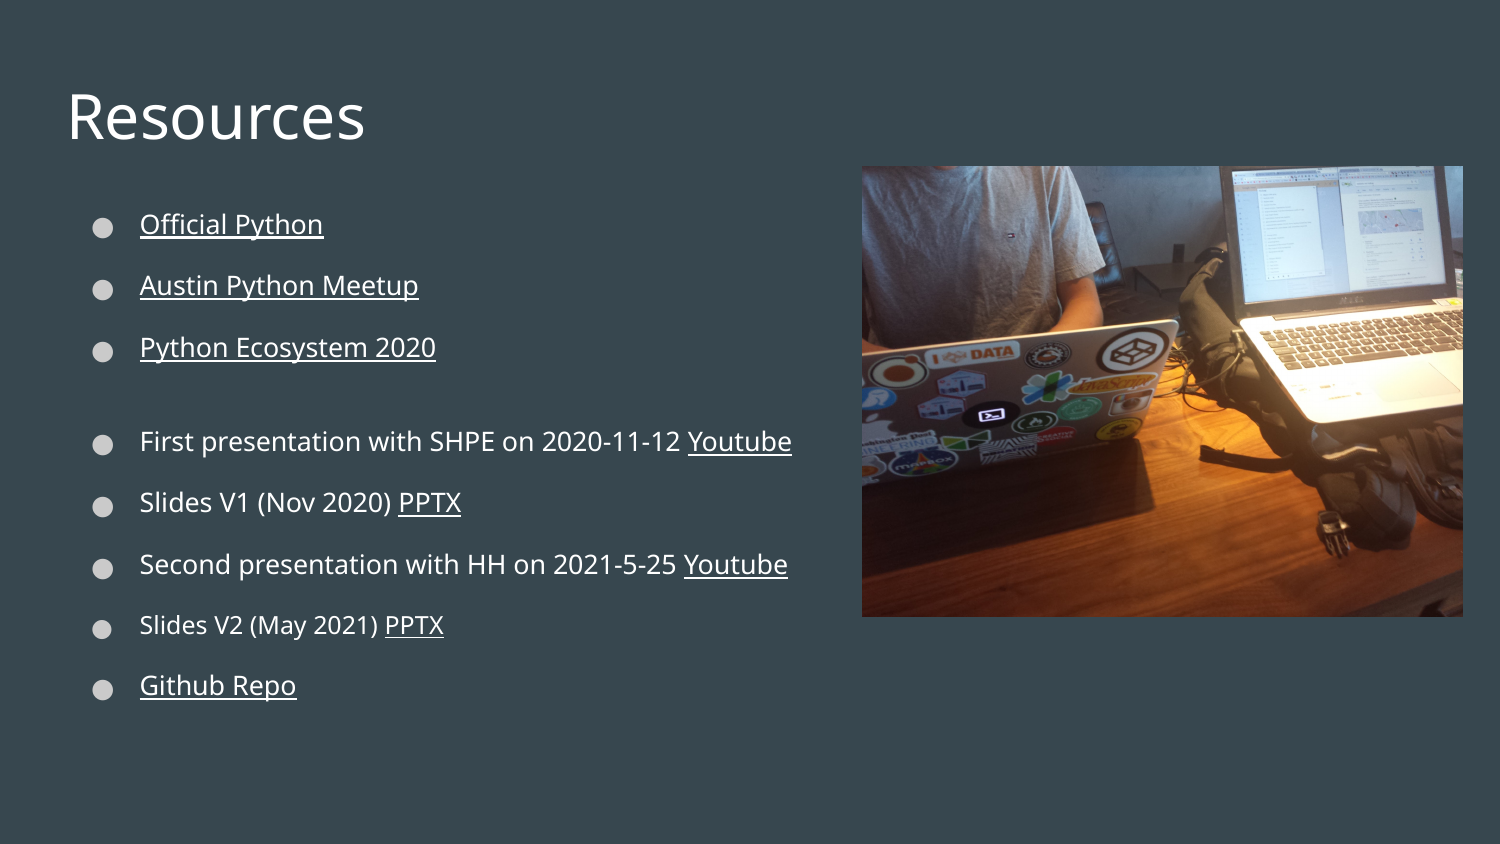

# Resources
Official Python
Austin Python Meetup
Python Ecosystem 2020
First presentation with SHPE on 2020-11-12 Youtube
Slides V1 (Nov 2020) PPTX
Second presentation with HH on 2021-5-25 Youtube
Slides V2 (May 2021) PPTX
Github Repo